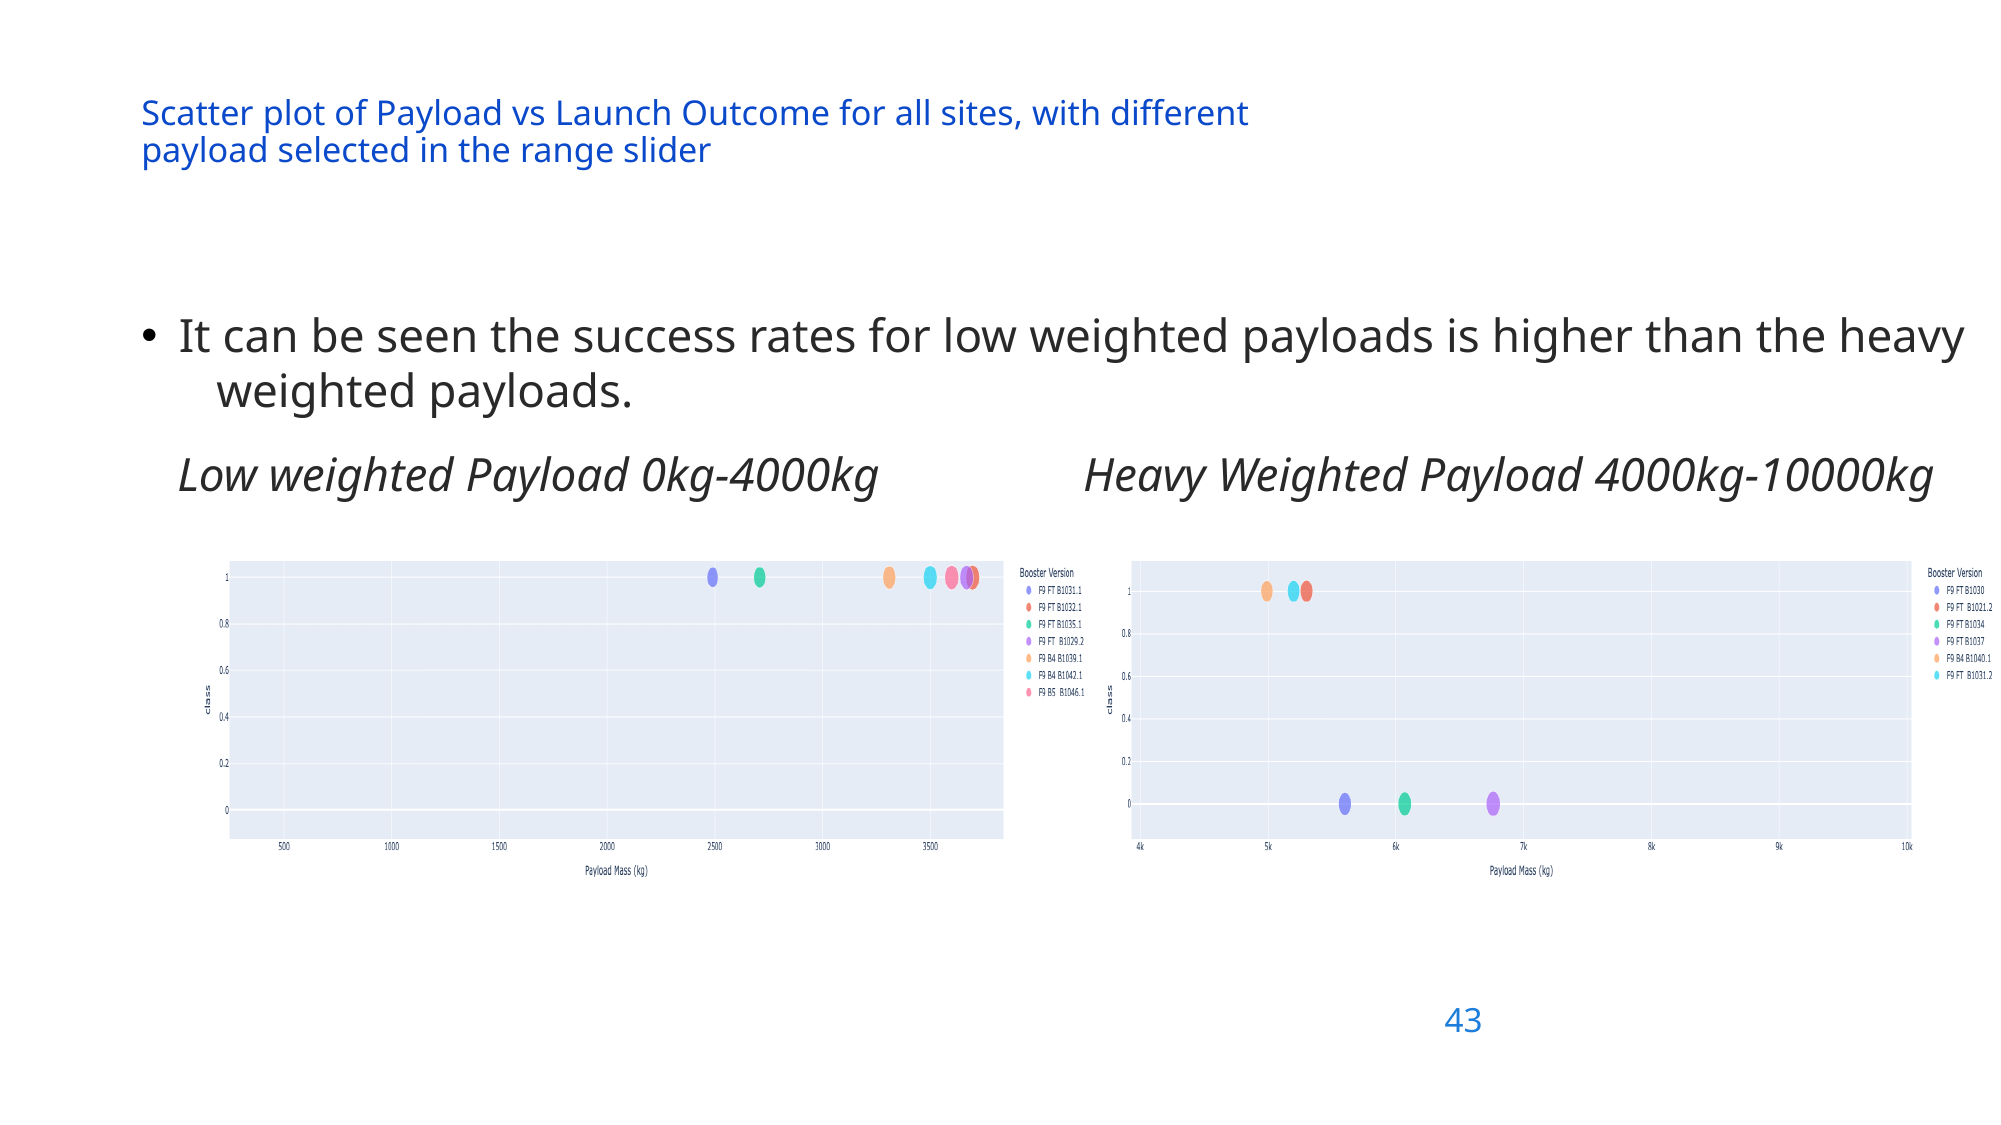

Scatter plot of Payload vs Launch Outcome for all sites, with different
payload selected in the range slider
# It can be seen the success rates for low weighted payloads is higher than the heavy weighted payloads.
 Low weighted Payload 0kg-4000kg Heavy Weighted Payload 4000kg-10000kg